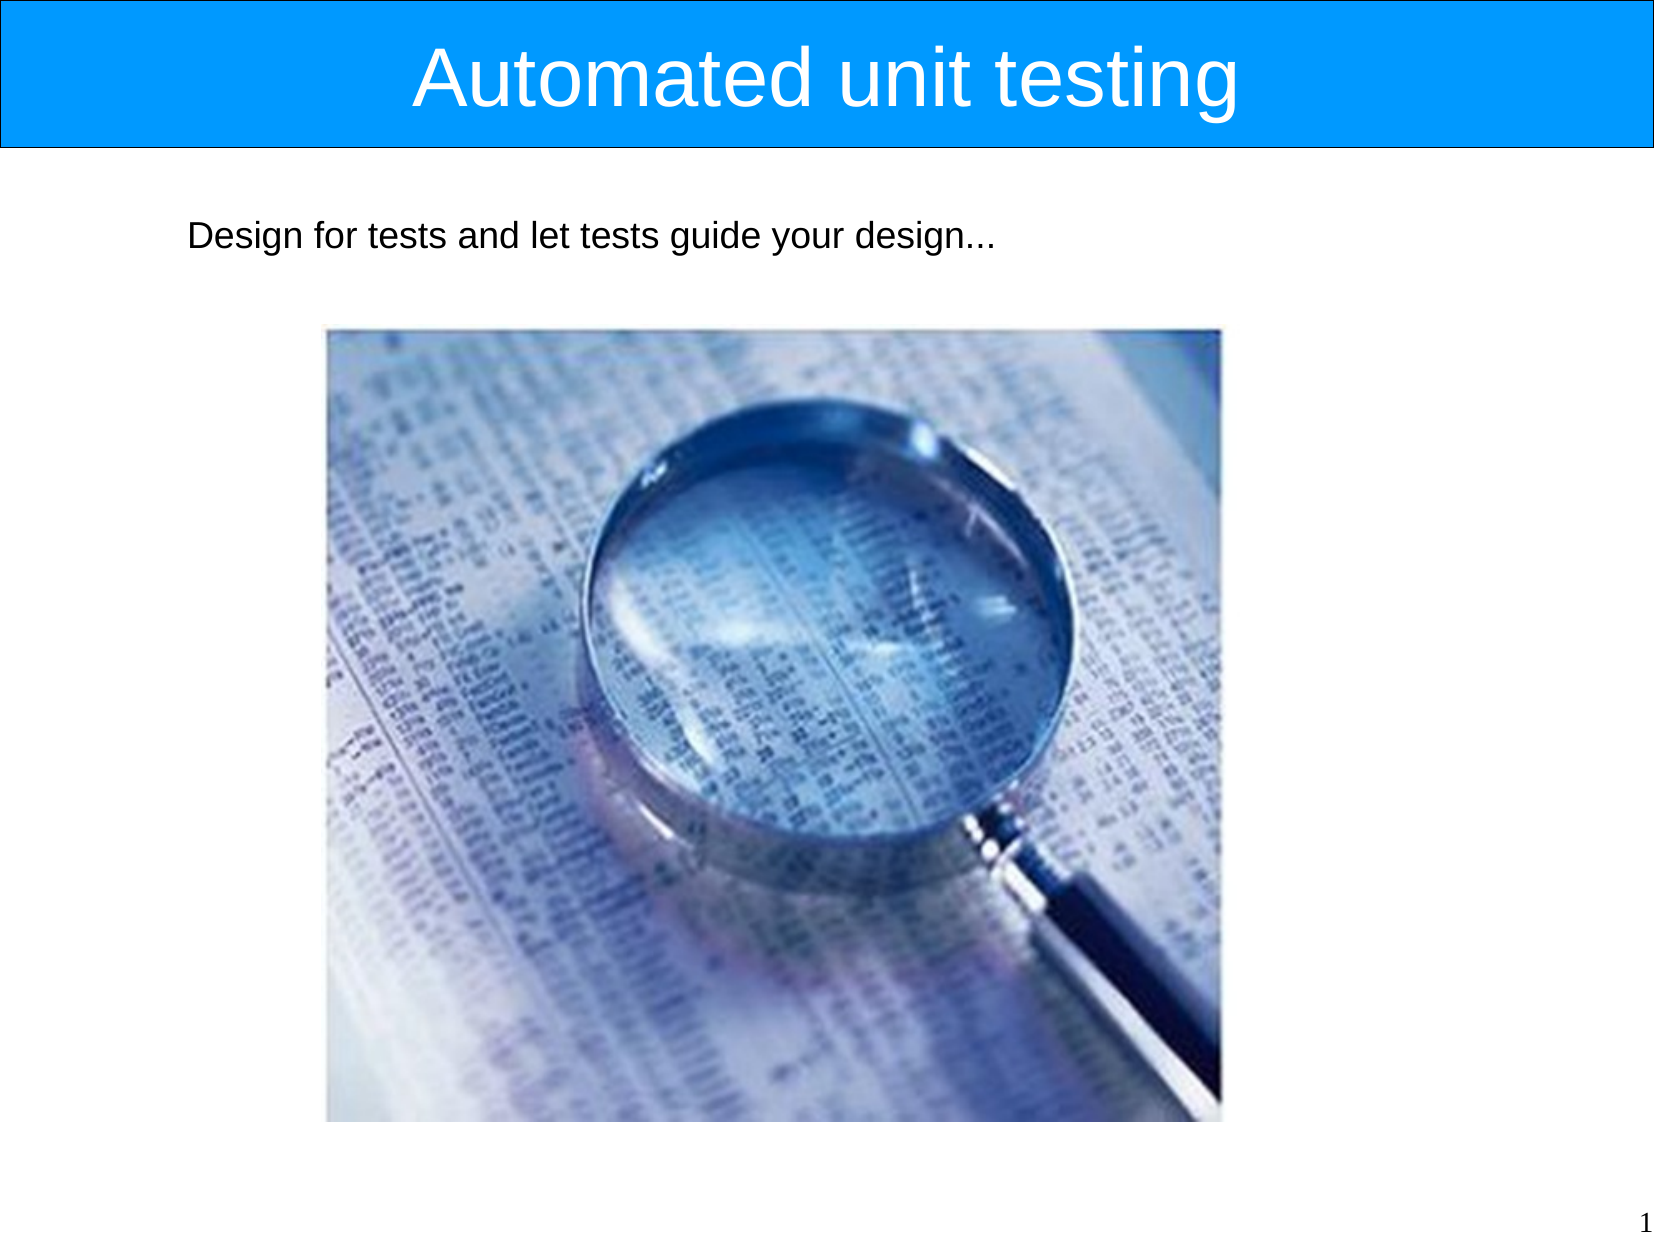

# Automated unit testing
Design for tests and let tests guide your design...
1